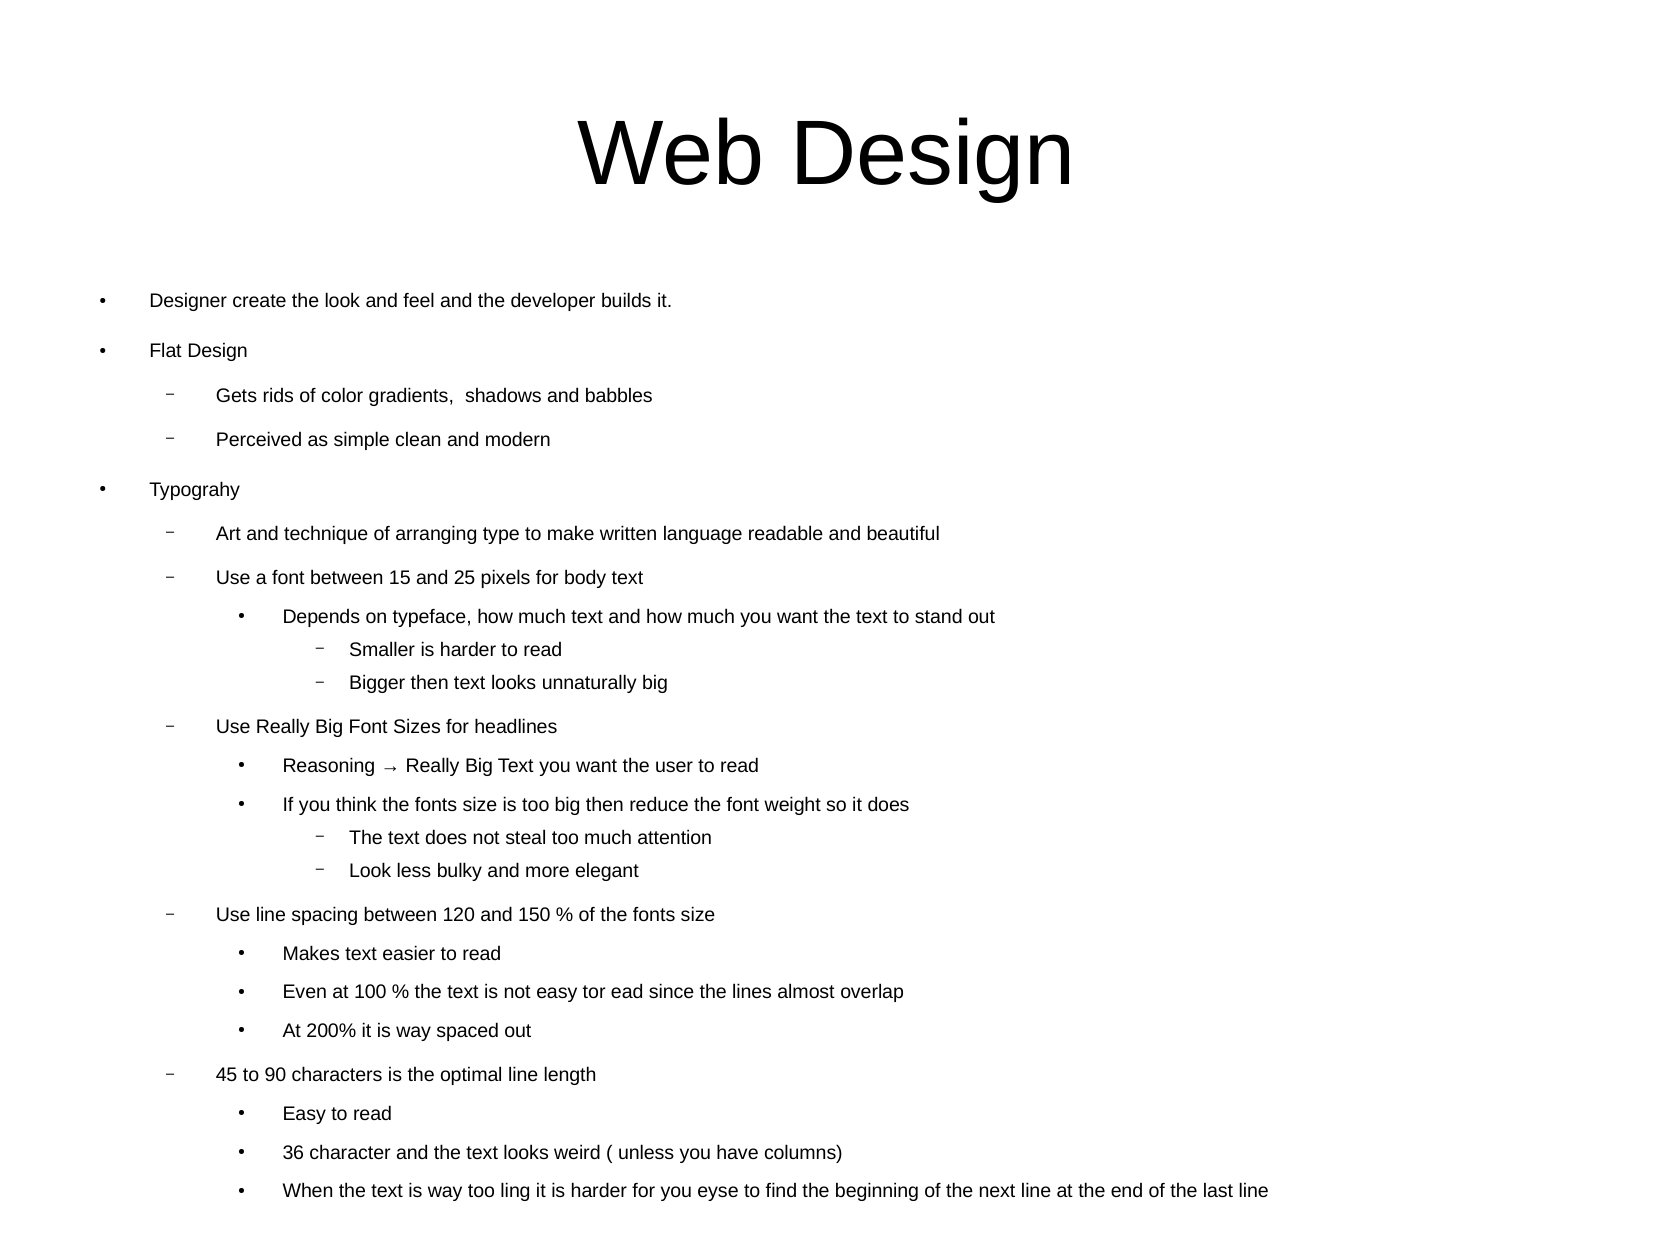

# Web Design
Designer create the look and feel and the developer builds it.
Flat Design
Gets rids of color gradients, shadows and babbles
Perceived as simple clean and modern
Typograhy
Art and technique of arranging type to make written language readable and beautiful
Use a font between 15 and 25 pixels for body text
Depends on typeface, how much text and how much you want the text to stand out
Smaller is harder to read
Bigger then text looks unnaturally big
Use Really Big Font Sizes for headlines
Reasoning → Really Big Text you want the user to read
If you think the fonts size is too big then reduce the font weight so it does
The text does not steal too much attention
Look less bulky and more elegant
Use line spacing between 120 and 150 % of the fonts size
Makes text easier to read
Even at 100 % the text is not easy tor ead since the lines almost overlap
At 200% it is way spaced out
45 to 90 characters is the optimal line length
Easy to read
36 character and the text looks weird ( unless you have columns)
When the text is way too ling it is harder for you eyse to find the beginning of the next line at the end of the last line